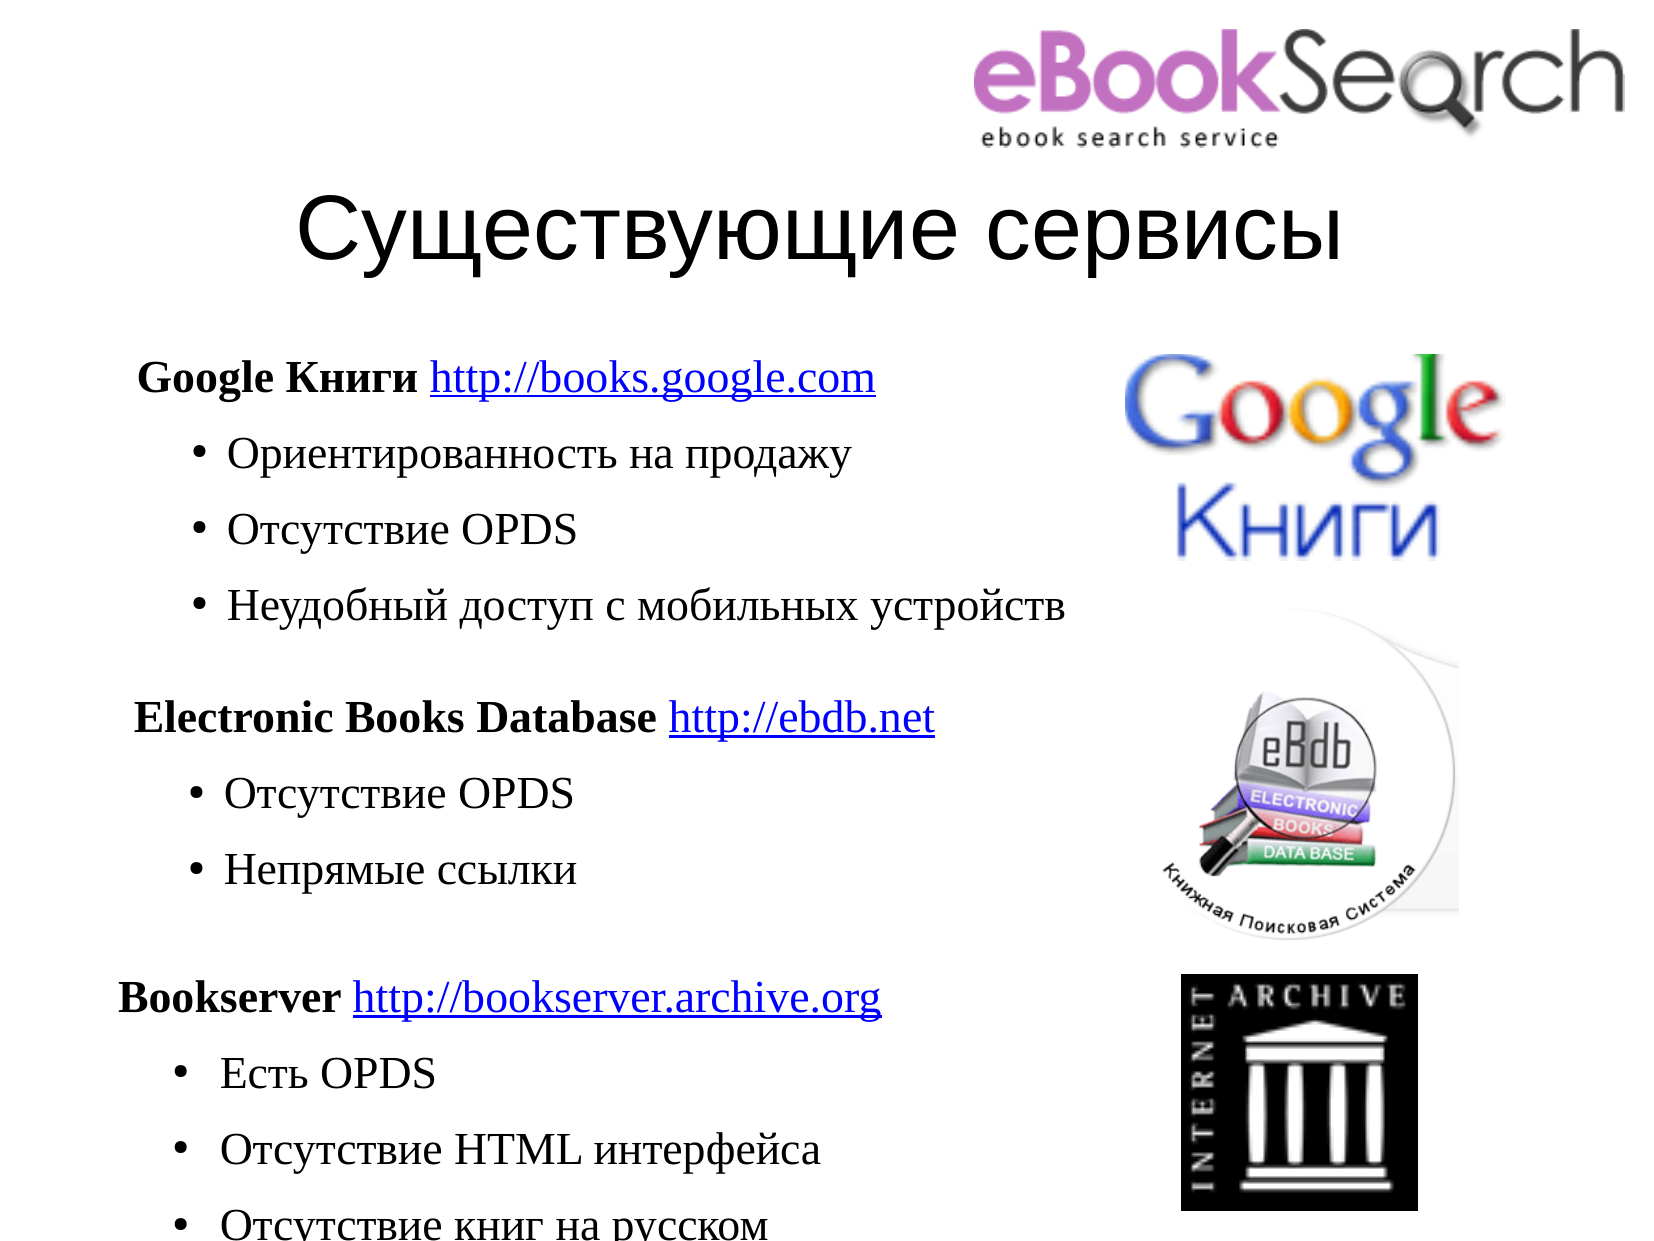

# Существующие сервисы
Google Книги http://books.google.com
Ориентированность на продажу
Отсутствие OPDS
Неудобный доступ с мобильных устройств
Electronic Books Database http://ebdb.net
Отсутствие OPDS
Непрямые ссылки
Bookserver http://bookserver.archive.org
 Есть OPDS
 Отсутствие HTML интерфейса
 Отсутствие книг на русском